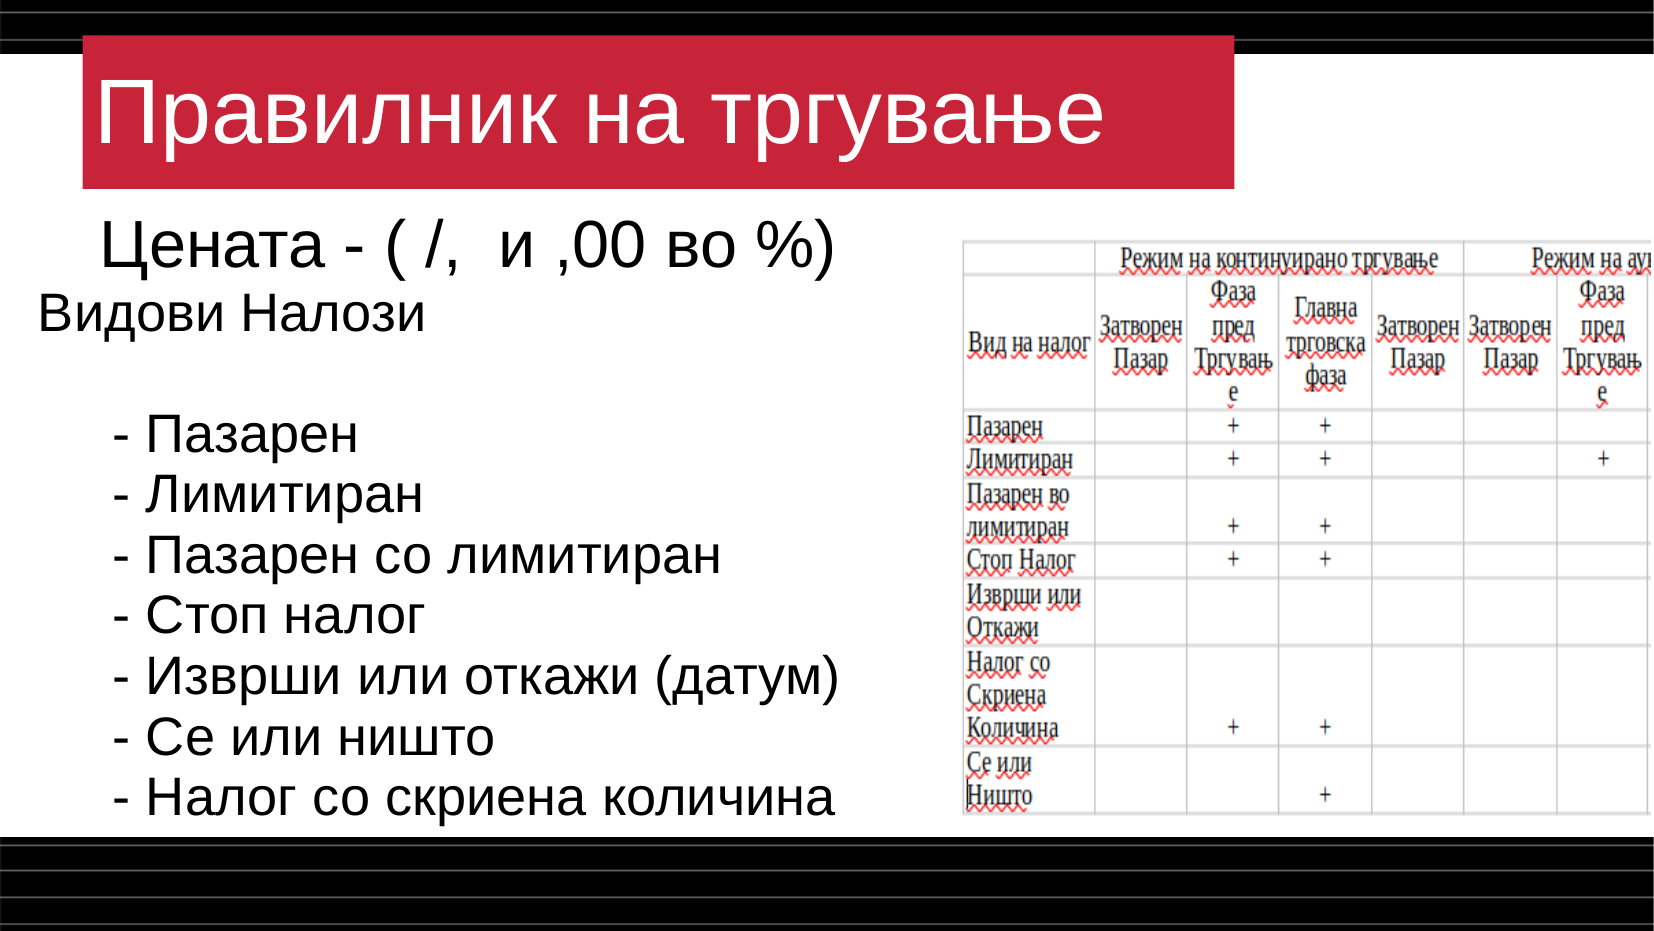

# Правилник на тргување
Цената - ( /, и ,00 во %)
Видови Налози
	- Пазарен
	- Лимитиран
	- Пазарен со лимитиран
	- Стоп налог
	- Изврши или откажи (датум)
	- Се или ништо
	- Налог со скриена количина